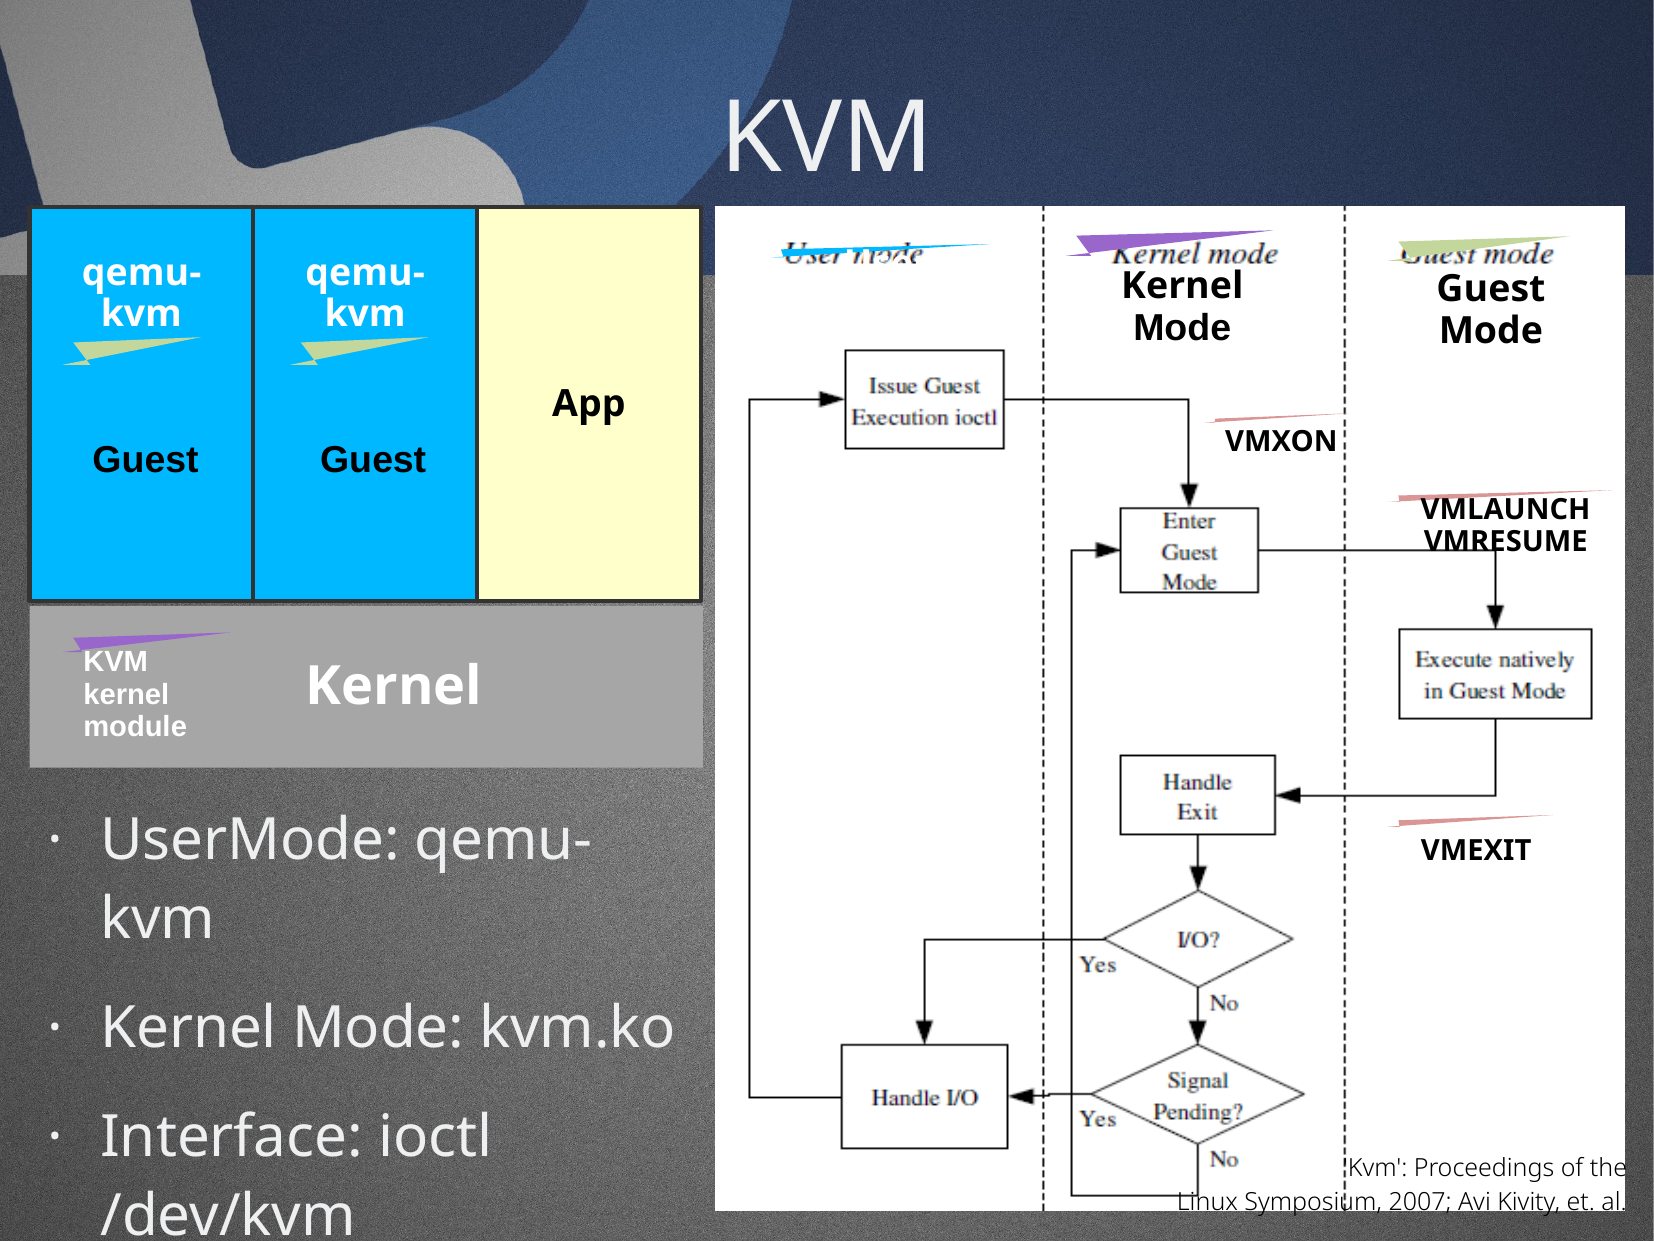

# KVM
qemu-kvm
qemu-kvm
App
Kernel Mode
Guest Mode
User Mode
Guest
Guest
VMXON
VMLAUNCH VMRESUME
 Kernel
KVM kernel module
UserMode: qemu-kvm
Kernel Mode: kvm.ko
Interface: ioctl /dev/kvm
VMEXIT
'Kvm': Proceedings of the
Linux Symposium, 2007; Avi Kivity, et. al.